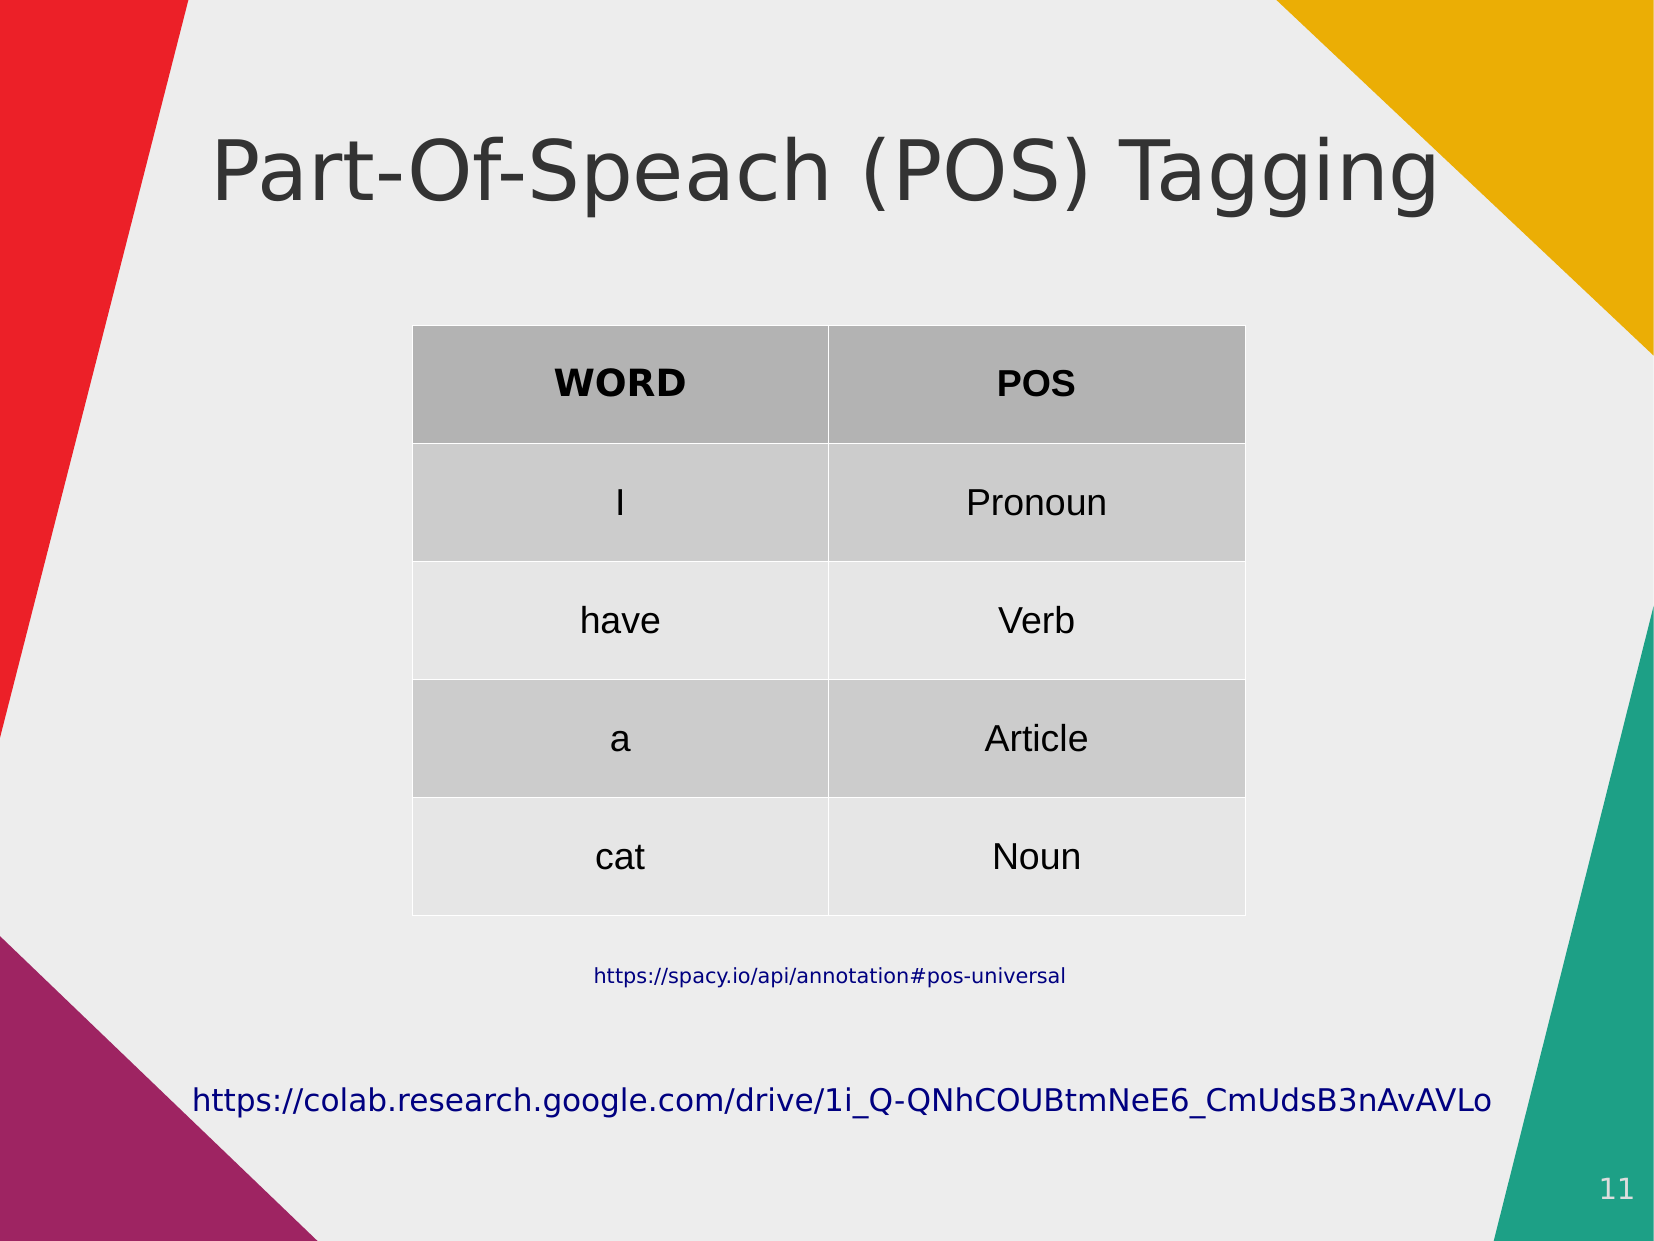

# Part-Of-Speach (POS) Tagging
| WORD | POS |
| --- | --- |
| I | Pronoun |
| have | Verb |
| a | Article |
| cat | Noun |
https://spacy.io/api/annotation#pos-universal
https://colab.research.google.com/drive/1i_Q-QNhCOUBtmNeE6_CmUdsB3nAvAVLo
11